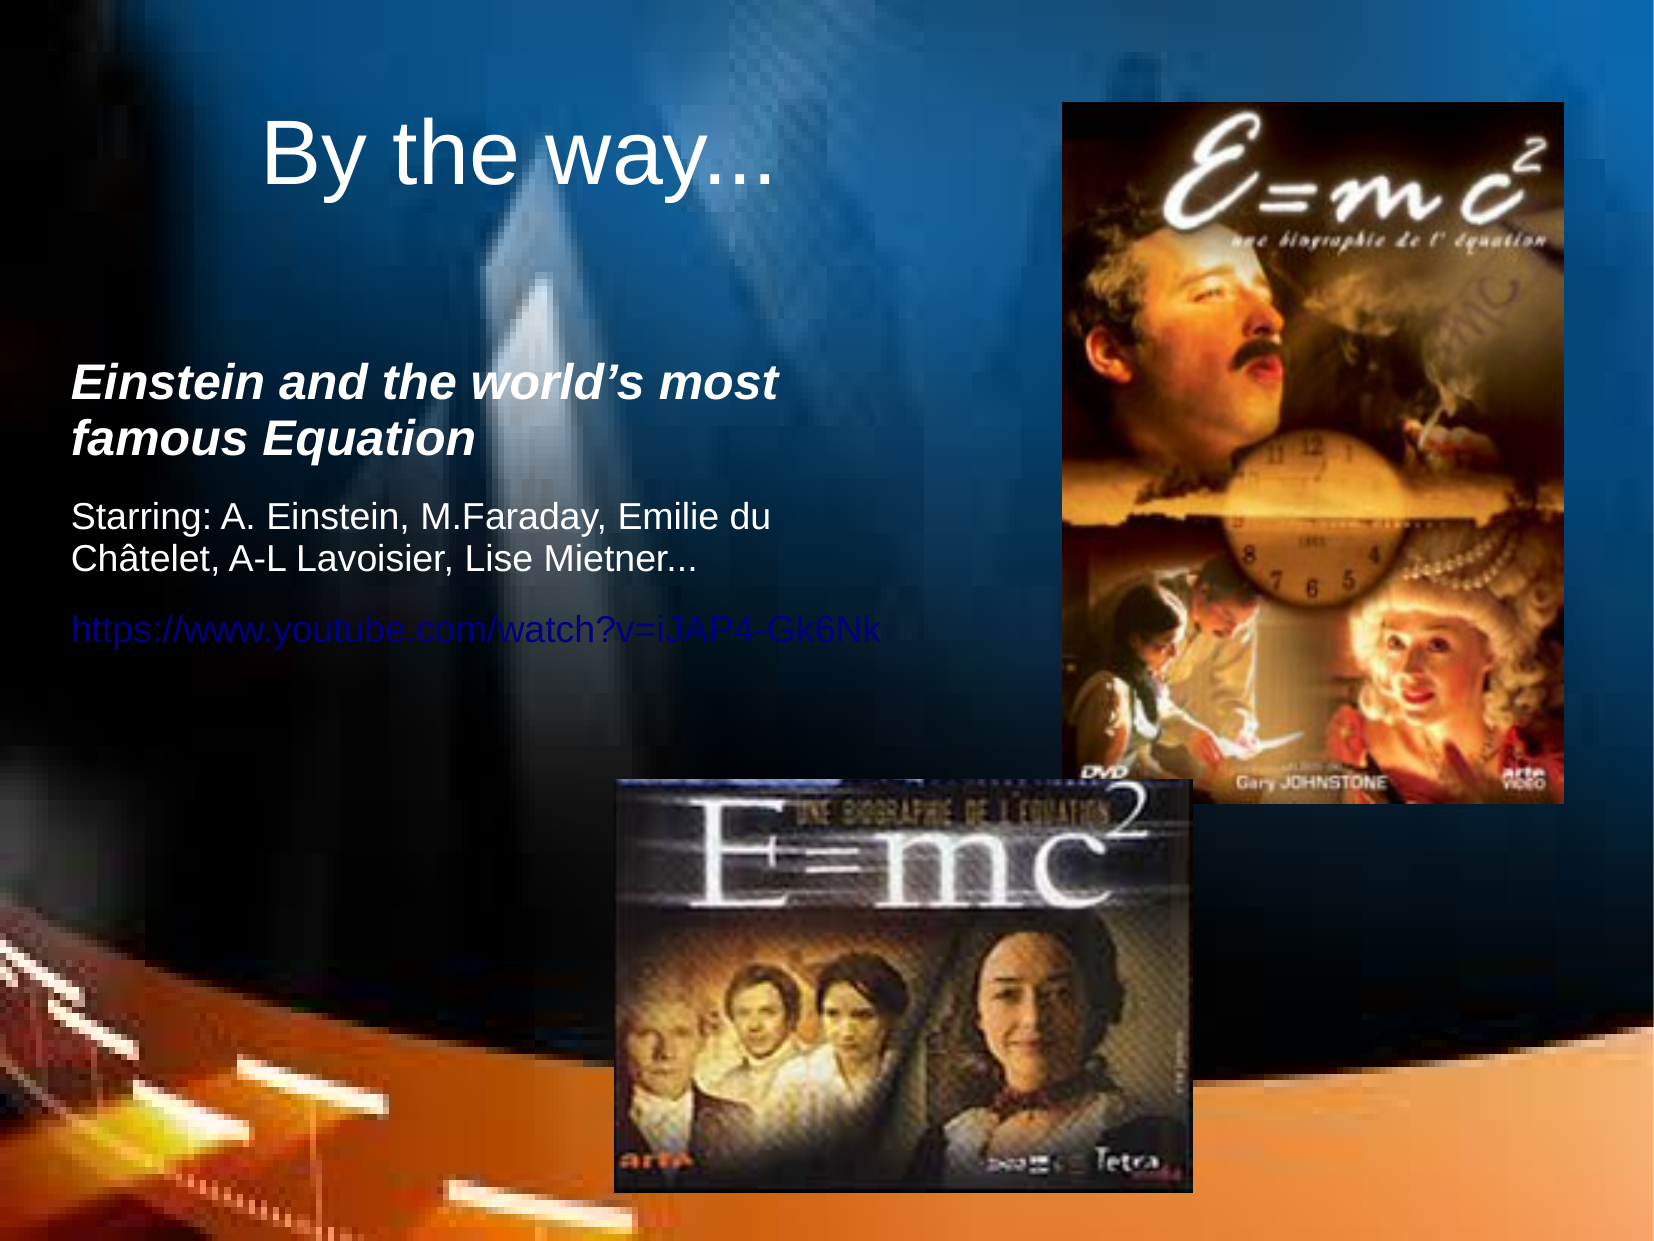

# By the way...
Einstein and the world’s most famous Equation
Starring: A. Einstein, M.Faraday, Emilie du Châtelet, A-L Lavoisier, Lise Mietner...
https://www.youtube.com/watch?v=iJAP4-Gk6Nk